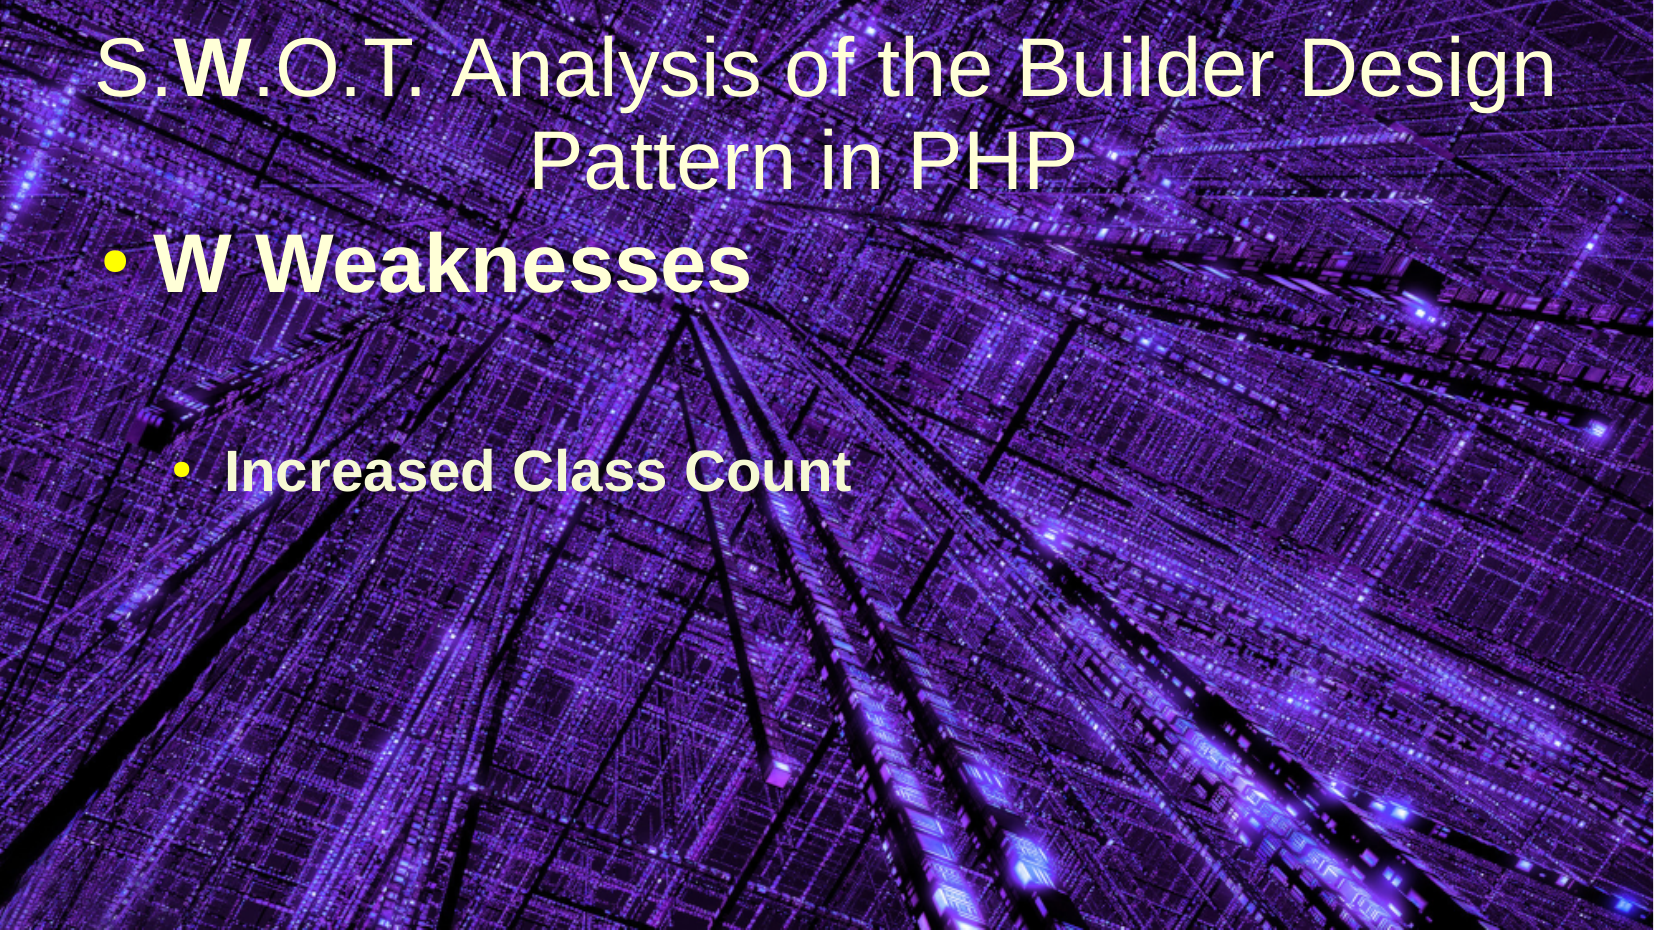

# S.W.O.T. Analysis of the Builder Design Pattern in PHP
W Weaknesses
Increased Class Count